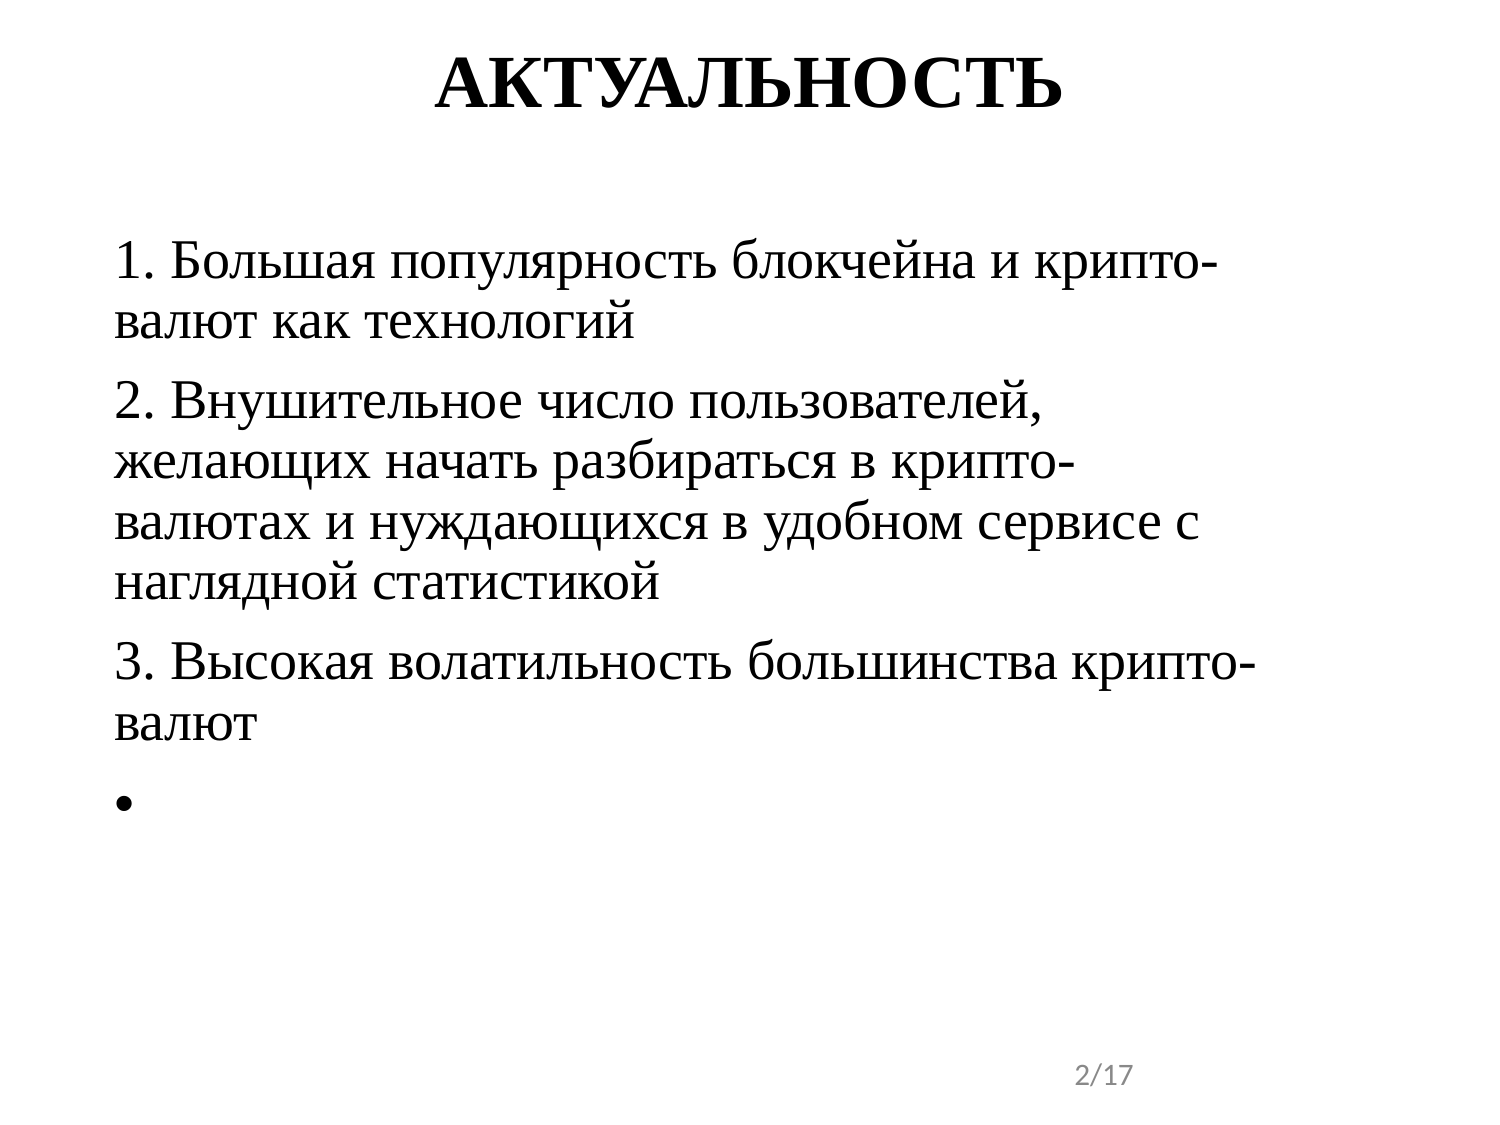

# АКТУАЛЬНОСТЬ
1. Большая популярность блокчейна и крипто-валют как технологий
2. Внушительное число пользователей, желающих начать разбираться в крипто-валютах и нуждающихся в удобном сервисе с наглядной статистикой
3. Высокая волатильность большинства крипто-валют
2/17